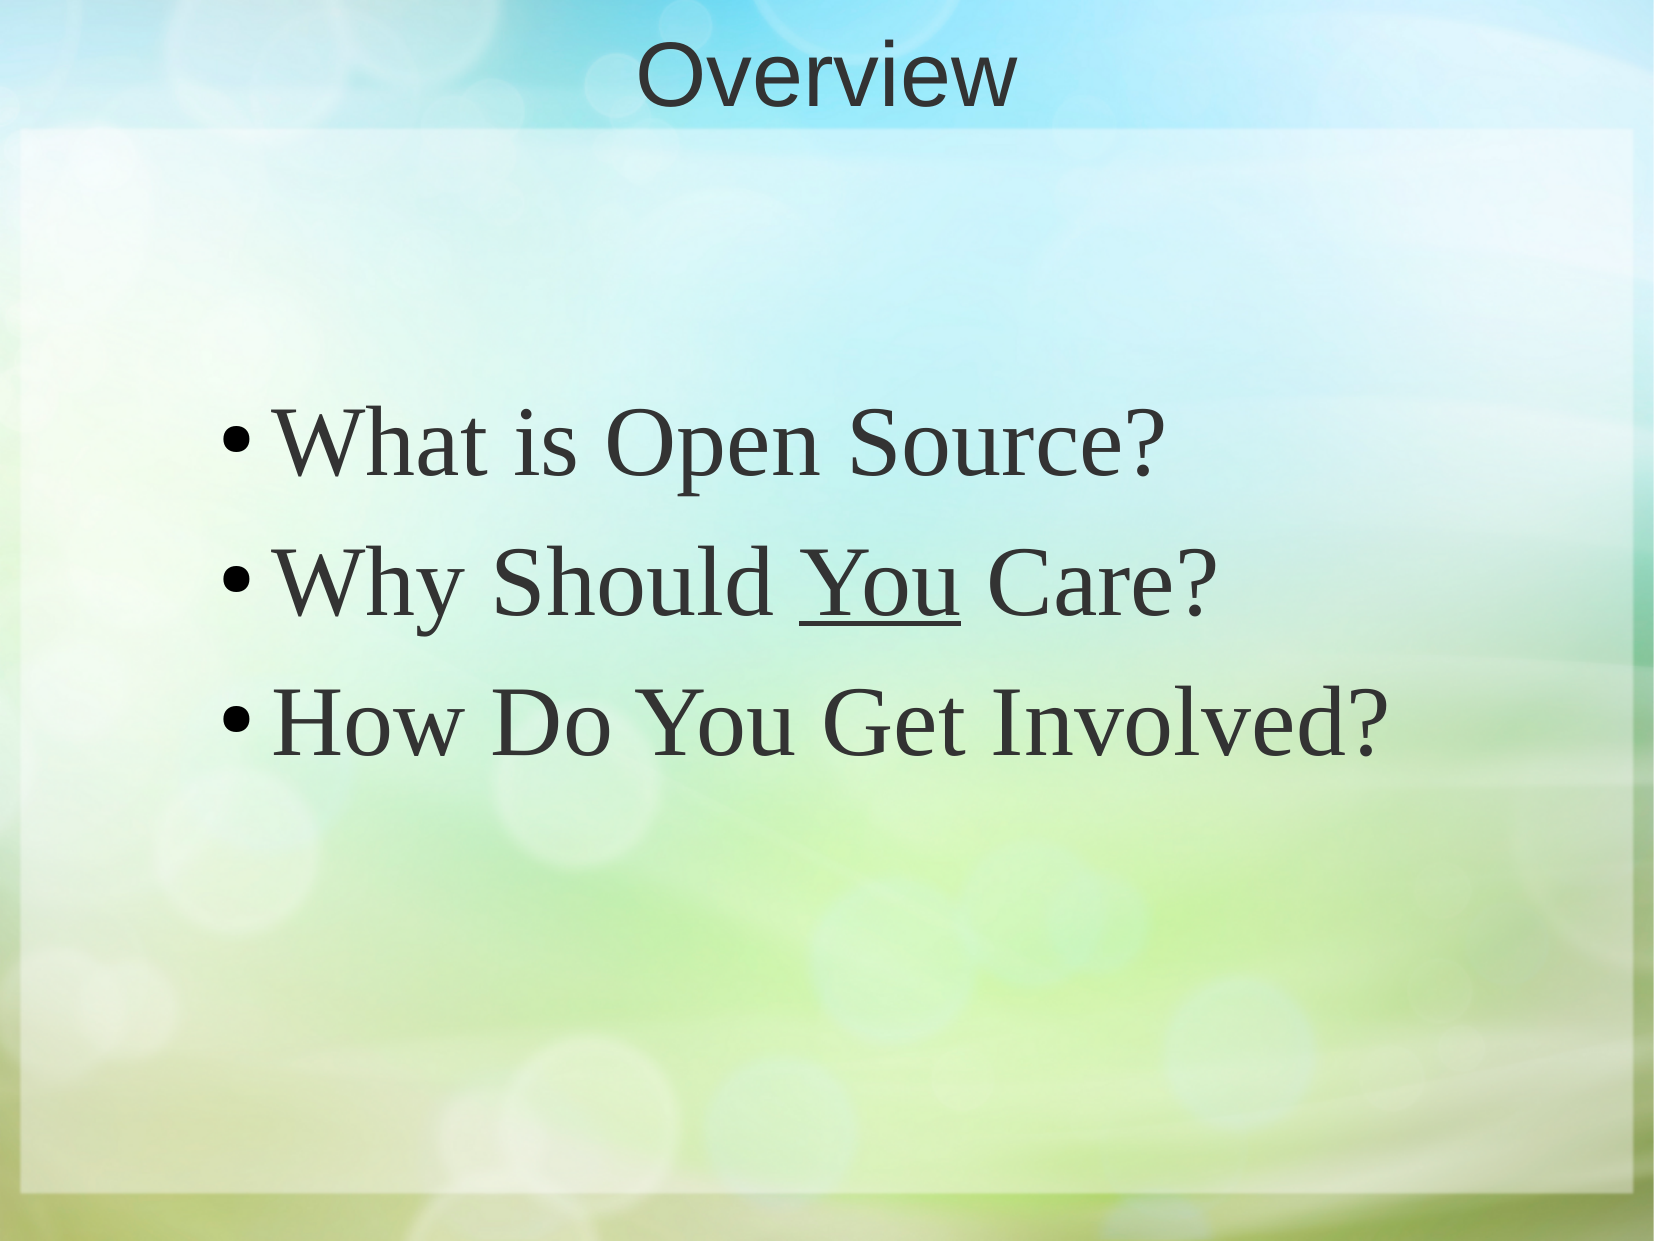

# Overview
What is Open Source?
Why Should You Care?
How Do You Get Involved?